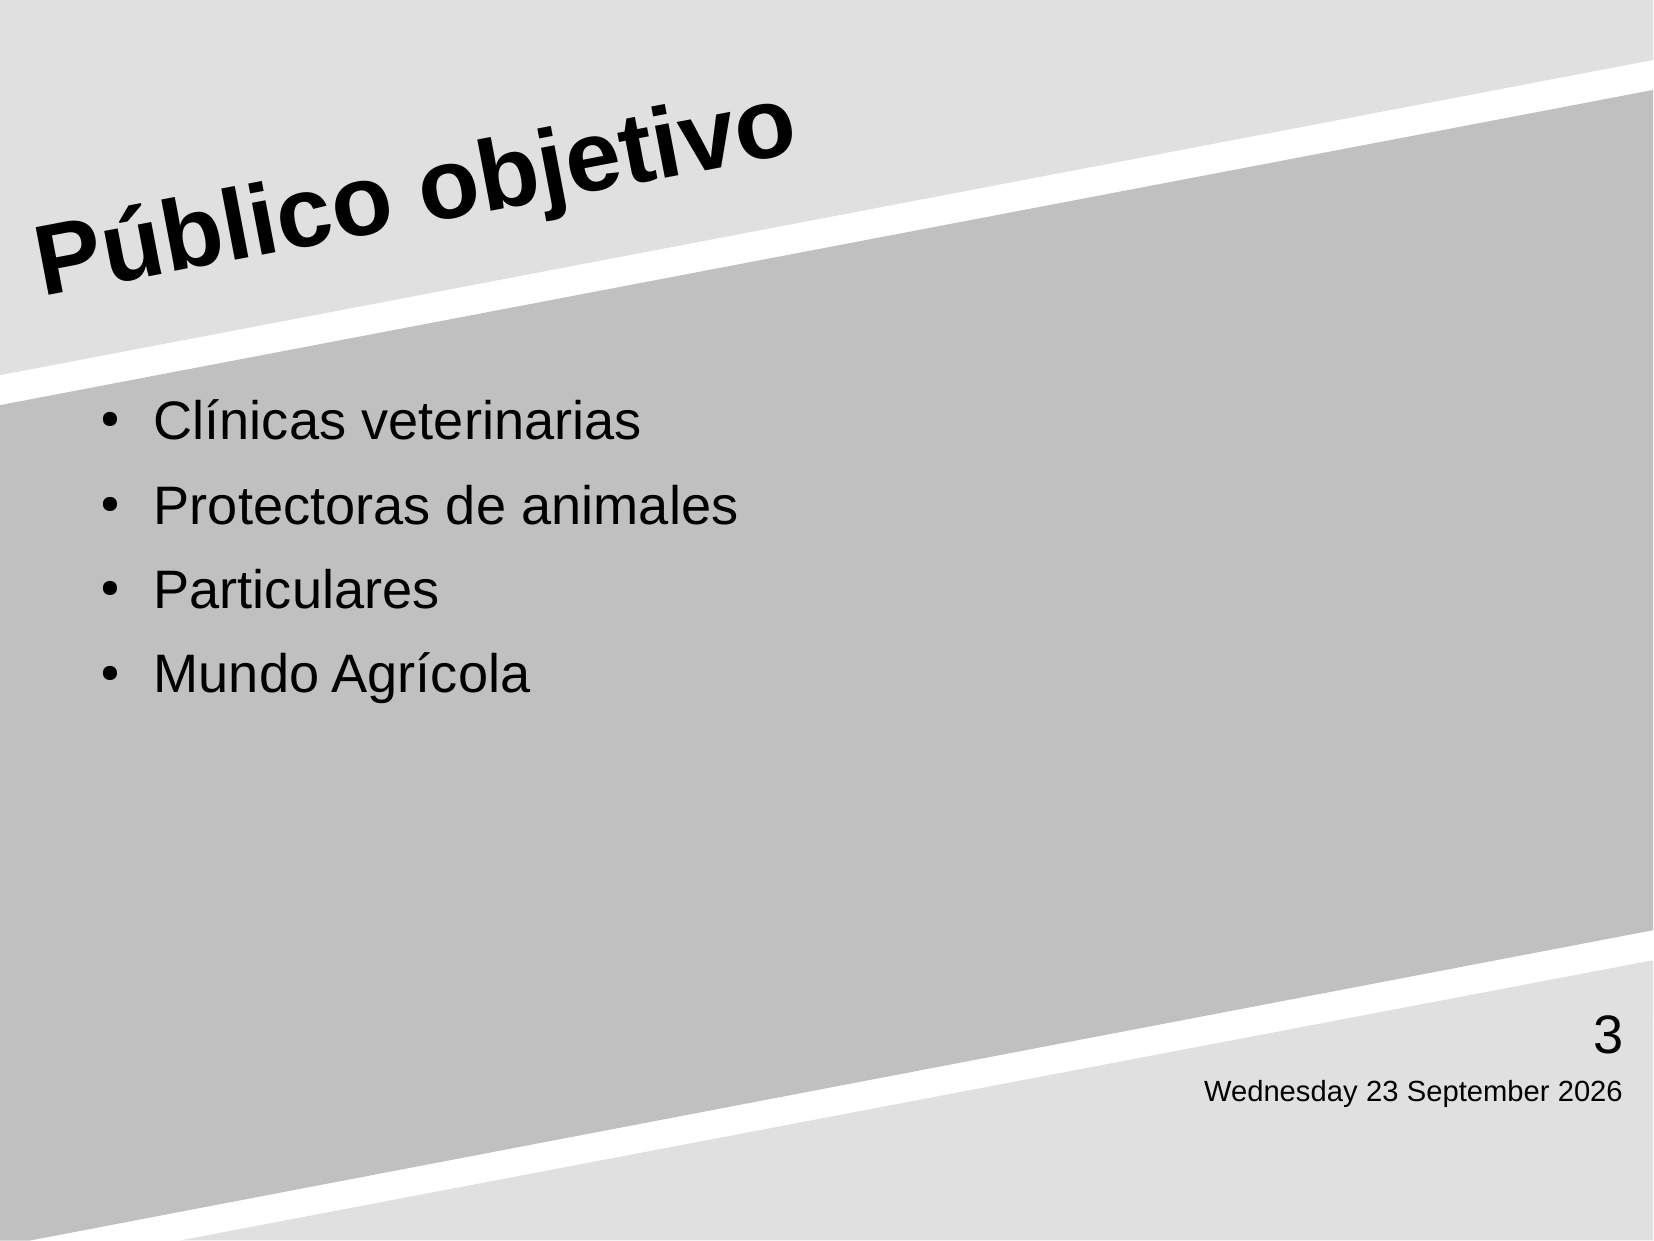

# Público objetivo
Clínicas veterinarias
Protectoras de animales
Particulares
Mundo Agrícola
3